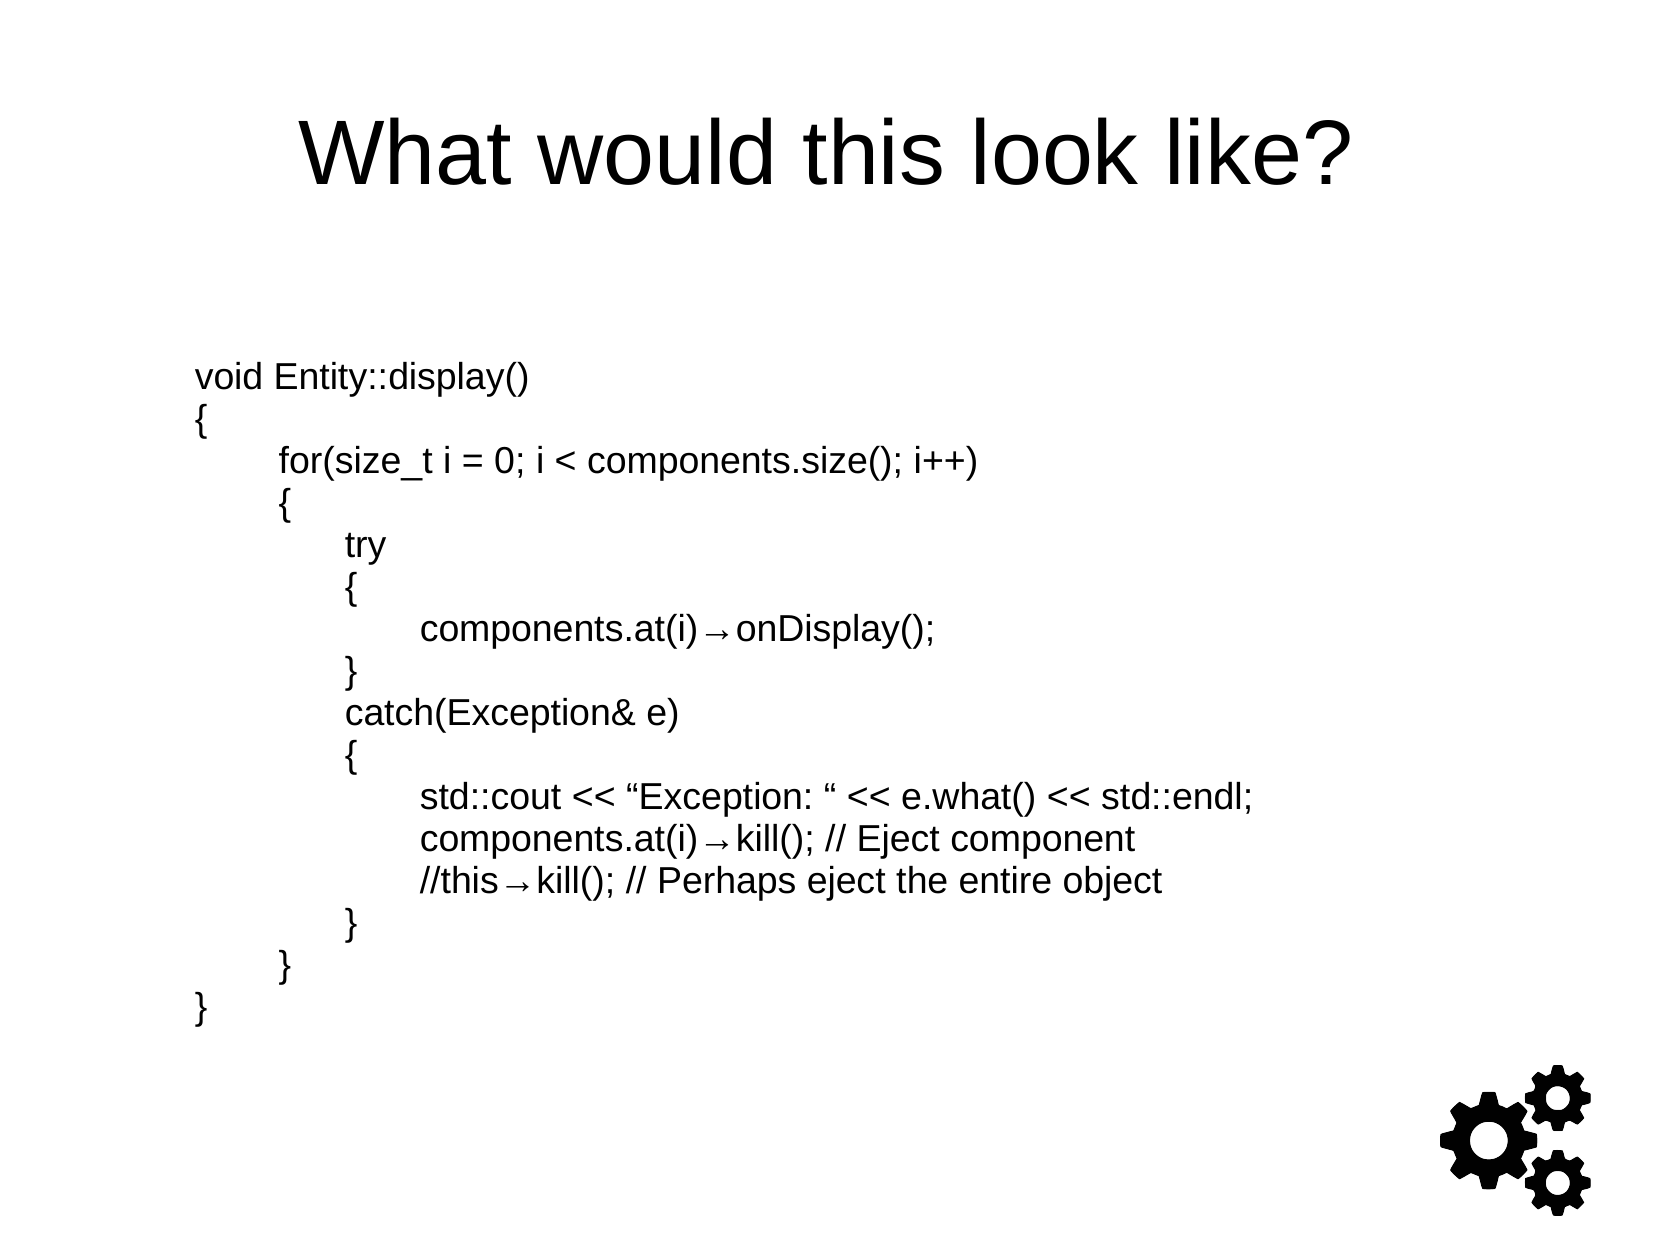

# What would this look like?
void Entity::display()
{
 for(size_t i = 0; i < components.size(); i++)
 {
		try
		{
			components.at(i)→onDisplay();
		}
		catch(Exception& e)
		{
			std::cout << “Exception: “ << e.what() << std::endl;
			components.at(i)→kill(); // Eject component
			//this→kill(); // Perhaps eject the entire object
		}
 }
}